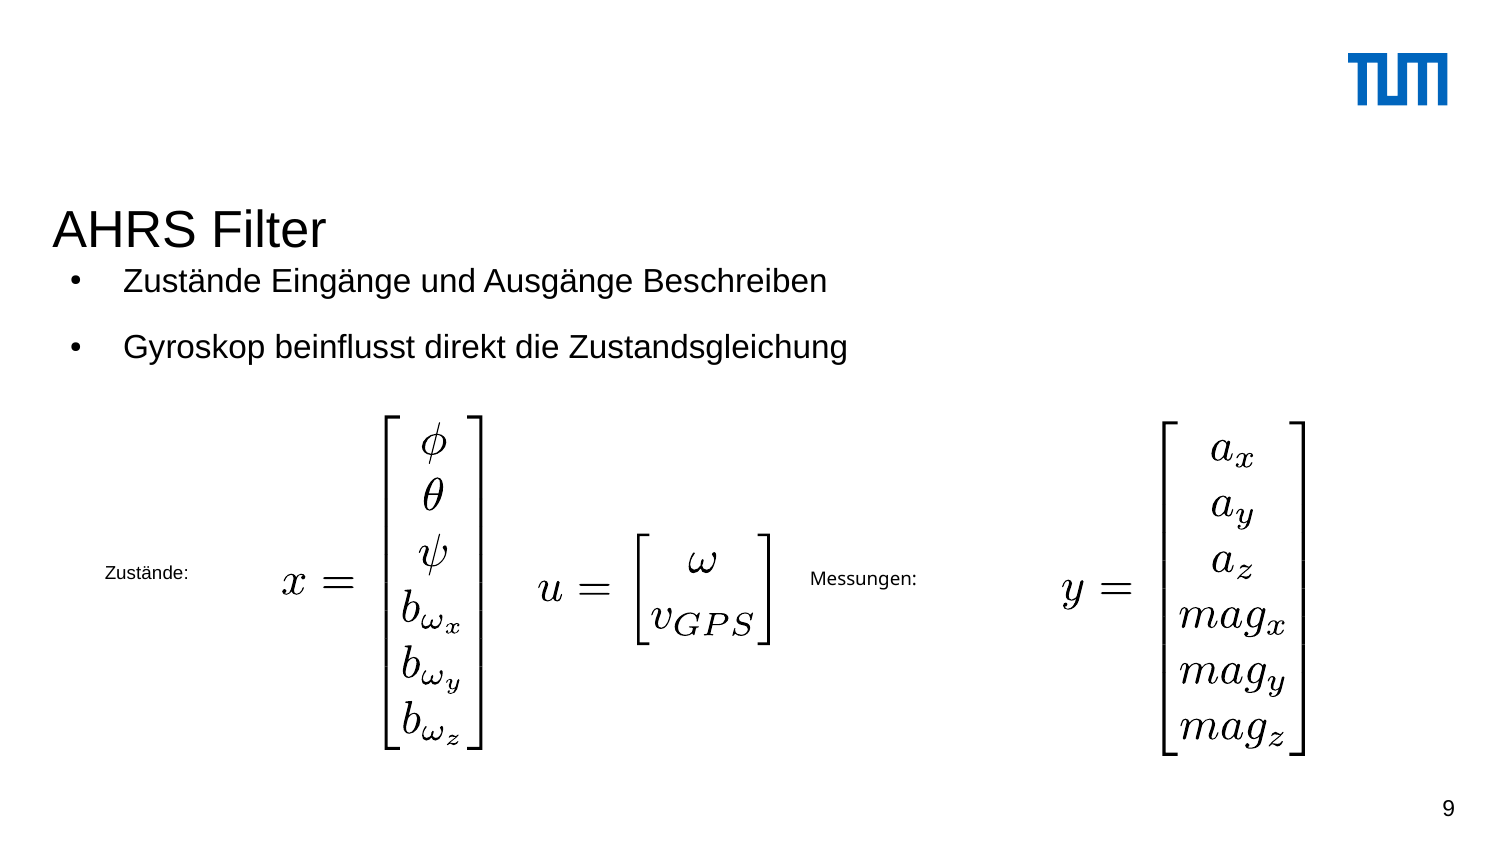

# AHRS Filter
Zustände Eingänge und Ausgänge Beschreiben
Gyroskop beinflusst direkt die Zustandsgleichung
Zustände:
Messungen: